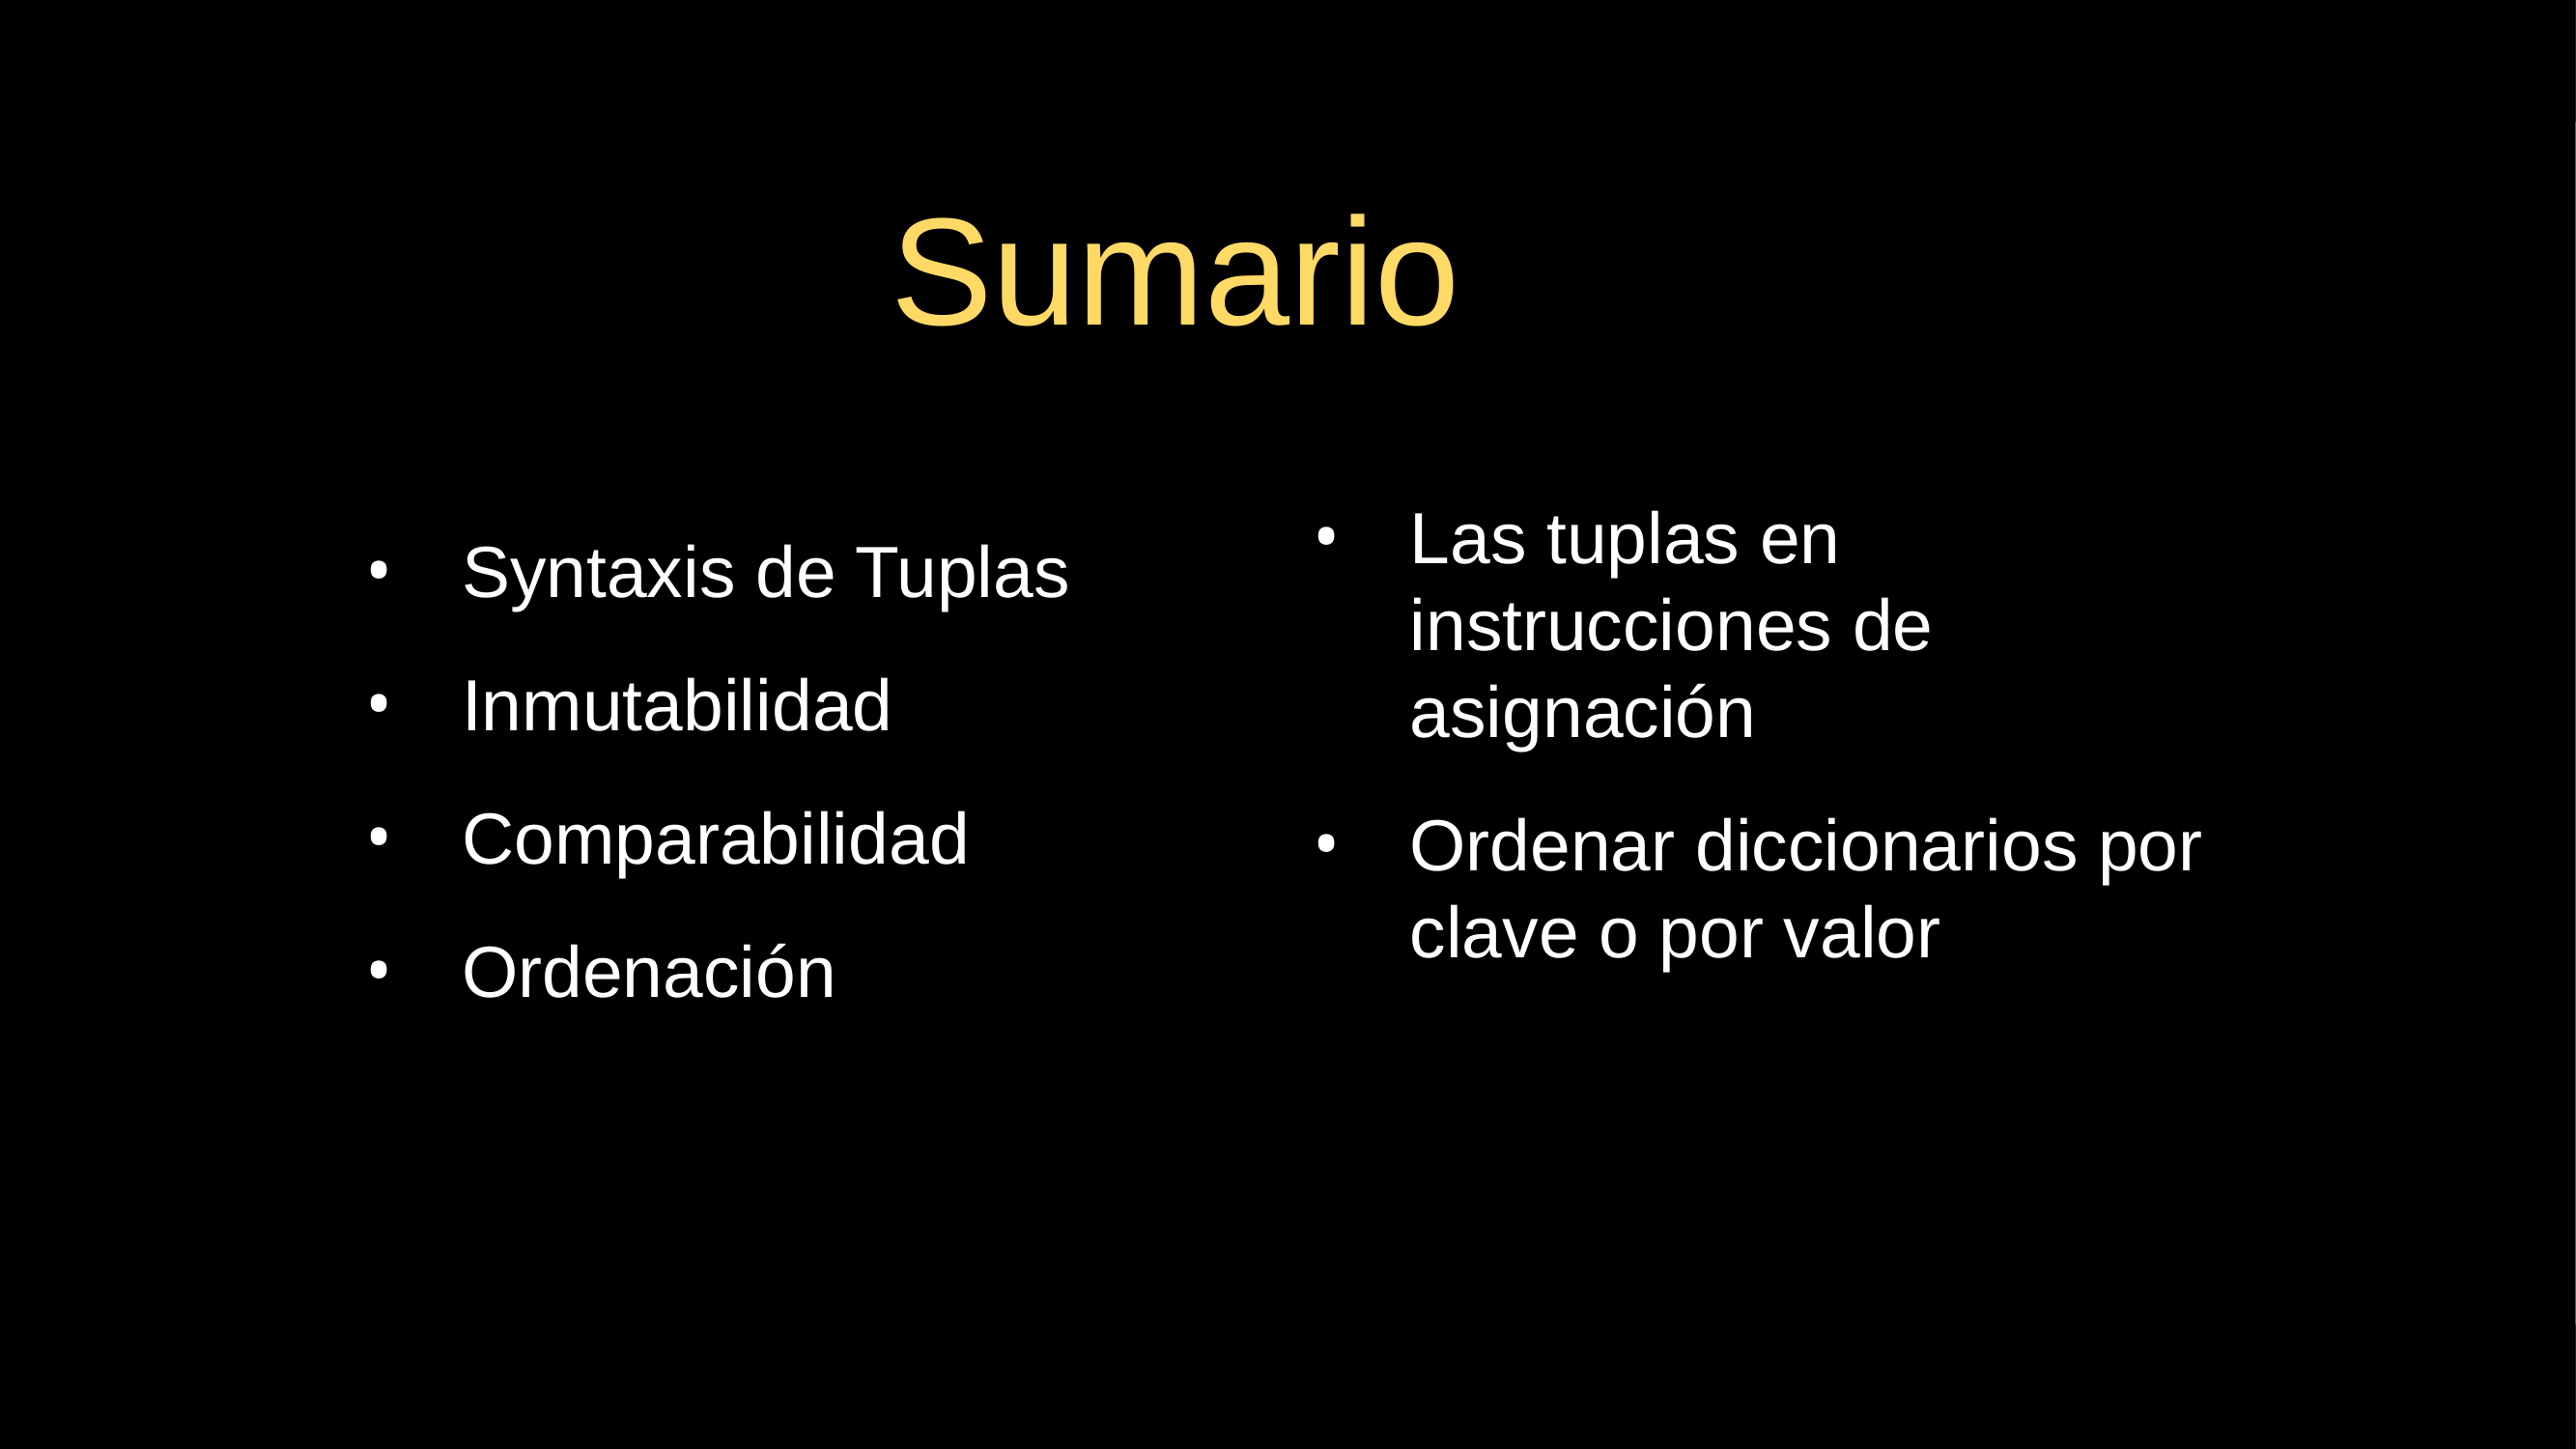

# Sumario
Syntaxis de Tuplas
Inmutabilidad
Comparabilidad
Ordenación
Las tuplas en instrucciones de asignación
Ordenar diccionarios por clave o por valor